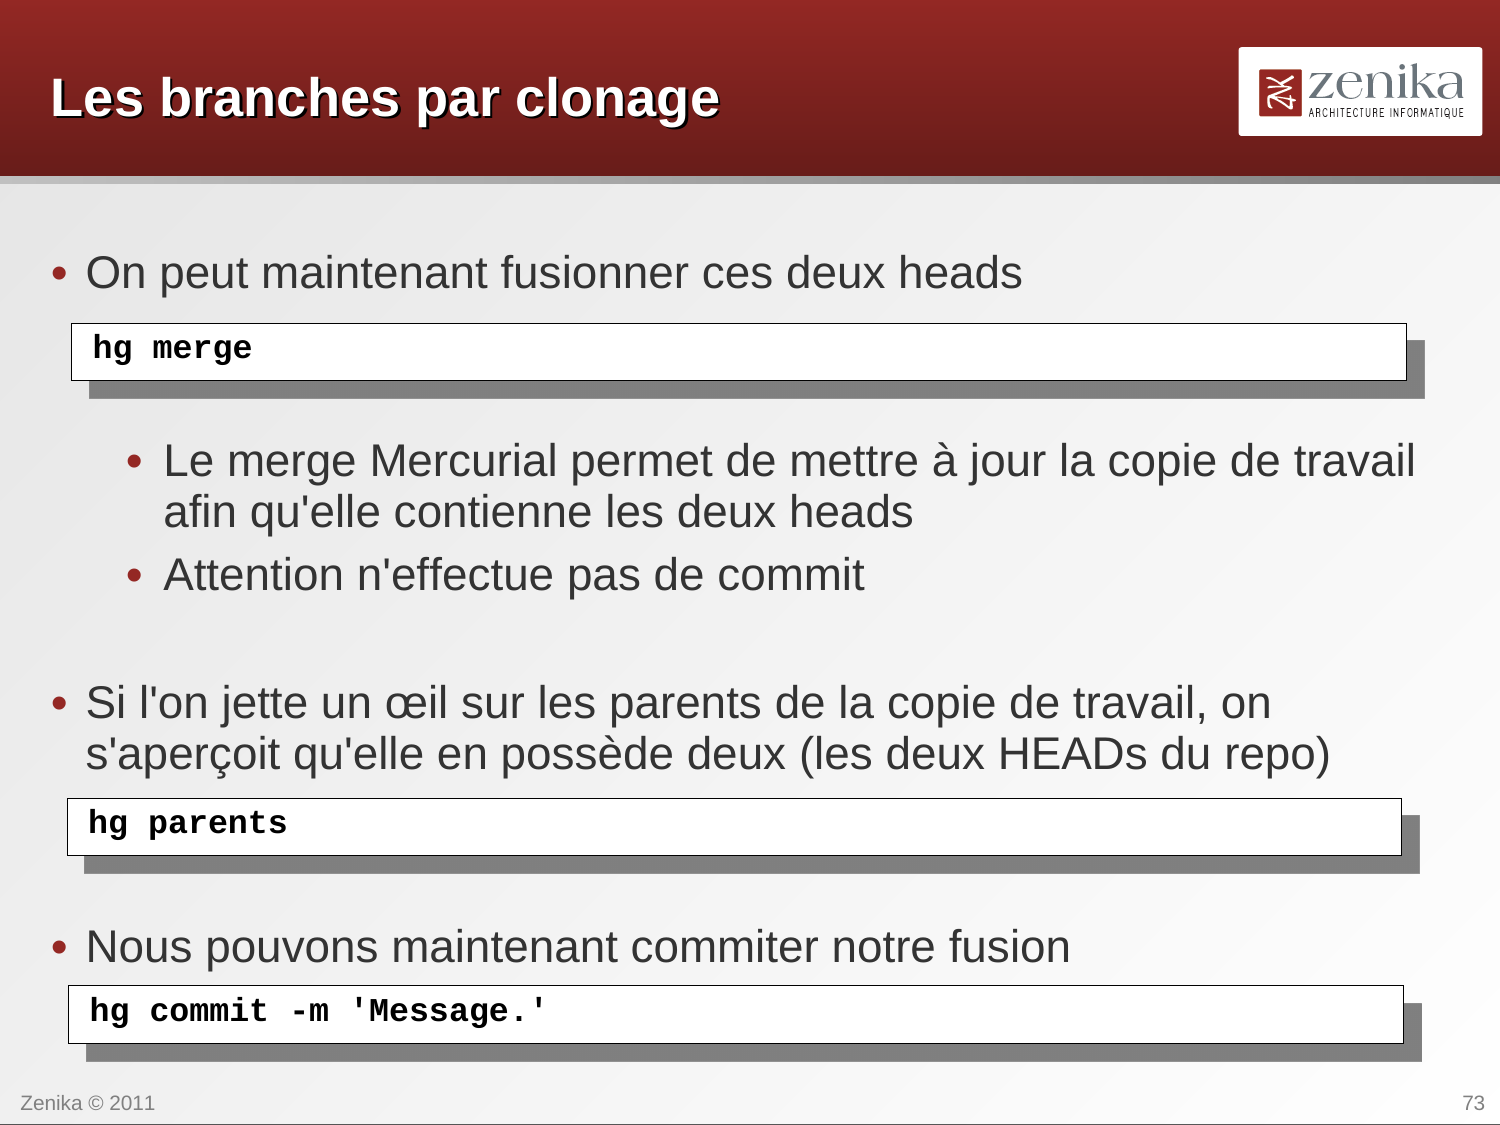

# Les branches par clonage
On peut maintenant fusionner ces deux heads
Le merge Mercurial permet de mettre à jour la copie de travail afin qu'elle contienne les deux heads
Attention n'effectue pas de commit
Si l'on jette un œil sur les parents de la copie de travail, on s'aperçoit qu'elle en possède deux (les deux HEADs du repo)
Nous pouvons maintenant commiter notre fusion
hg merge
hg parents
hg commit -m 'Message.'